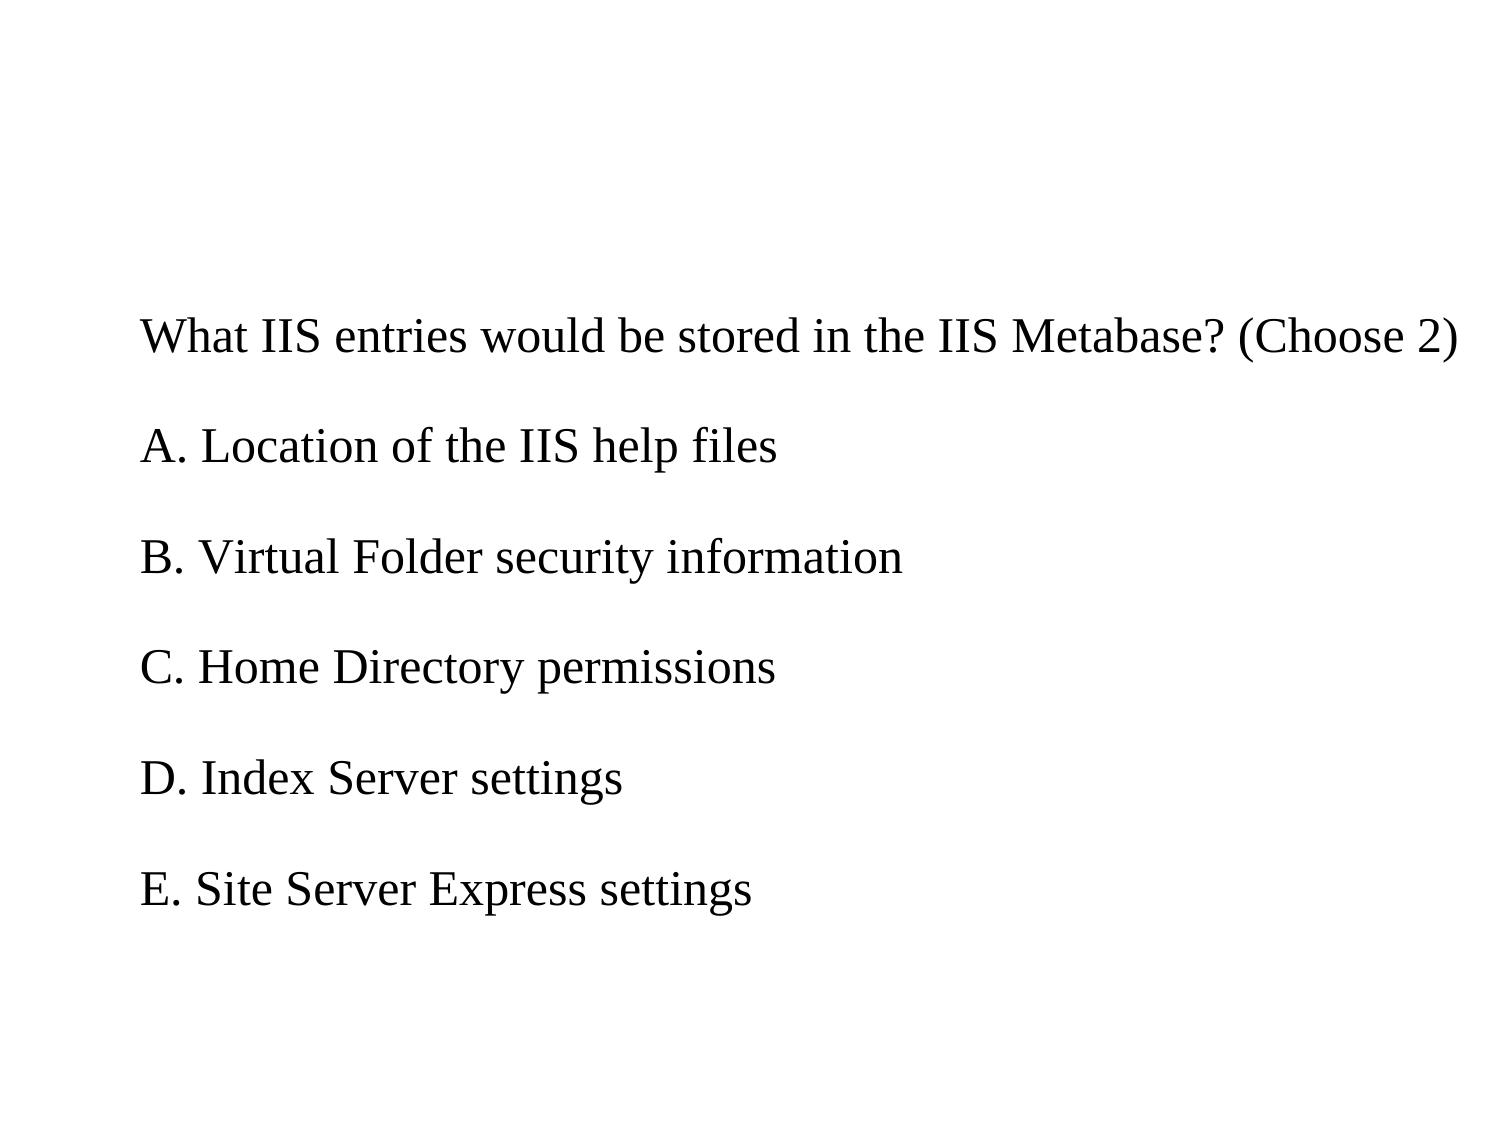

What IIS entries would be stored in the IIS Metabase? (Choose 2)
A. Location of the IIS help files
B. Virtual Folder security information
C. Home Directory permissions
D. Index Server settings
E. Site Server Express settings